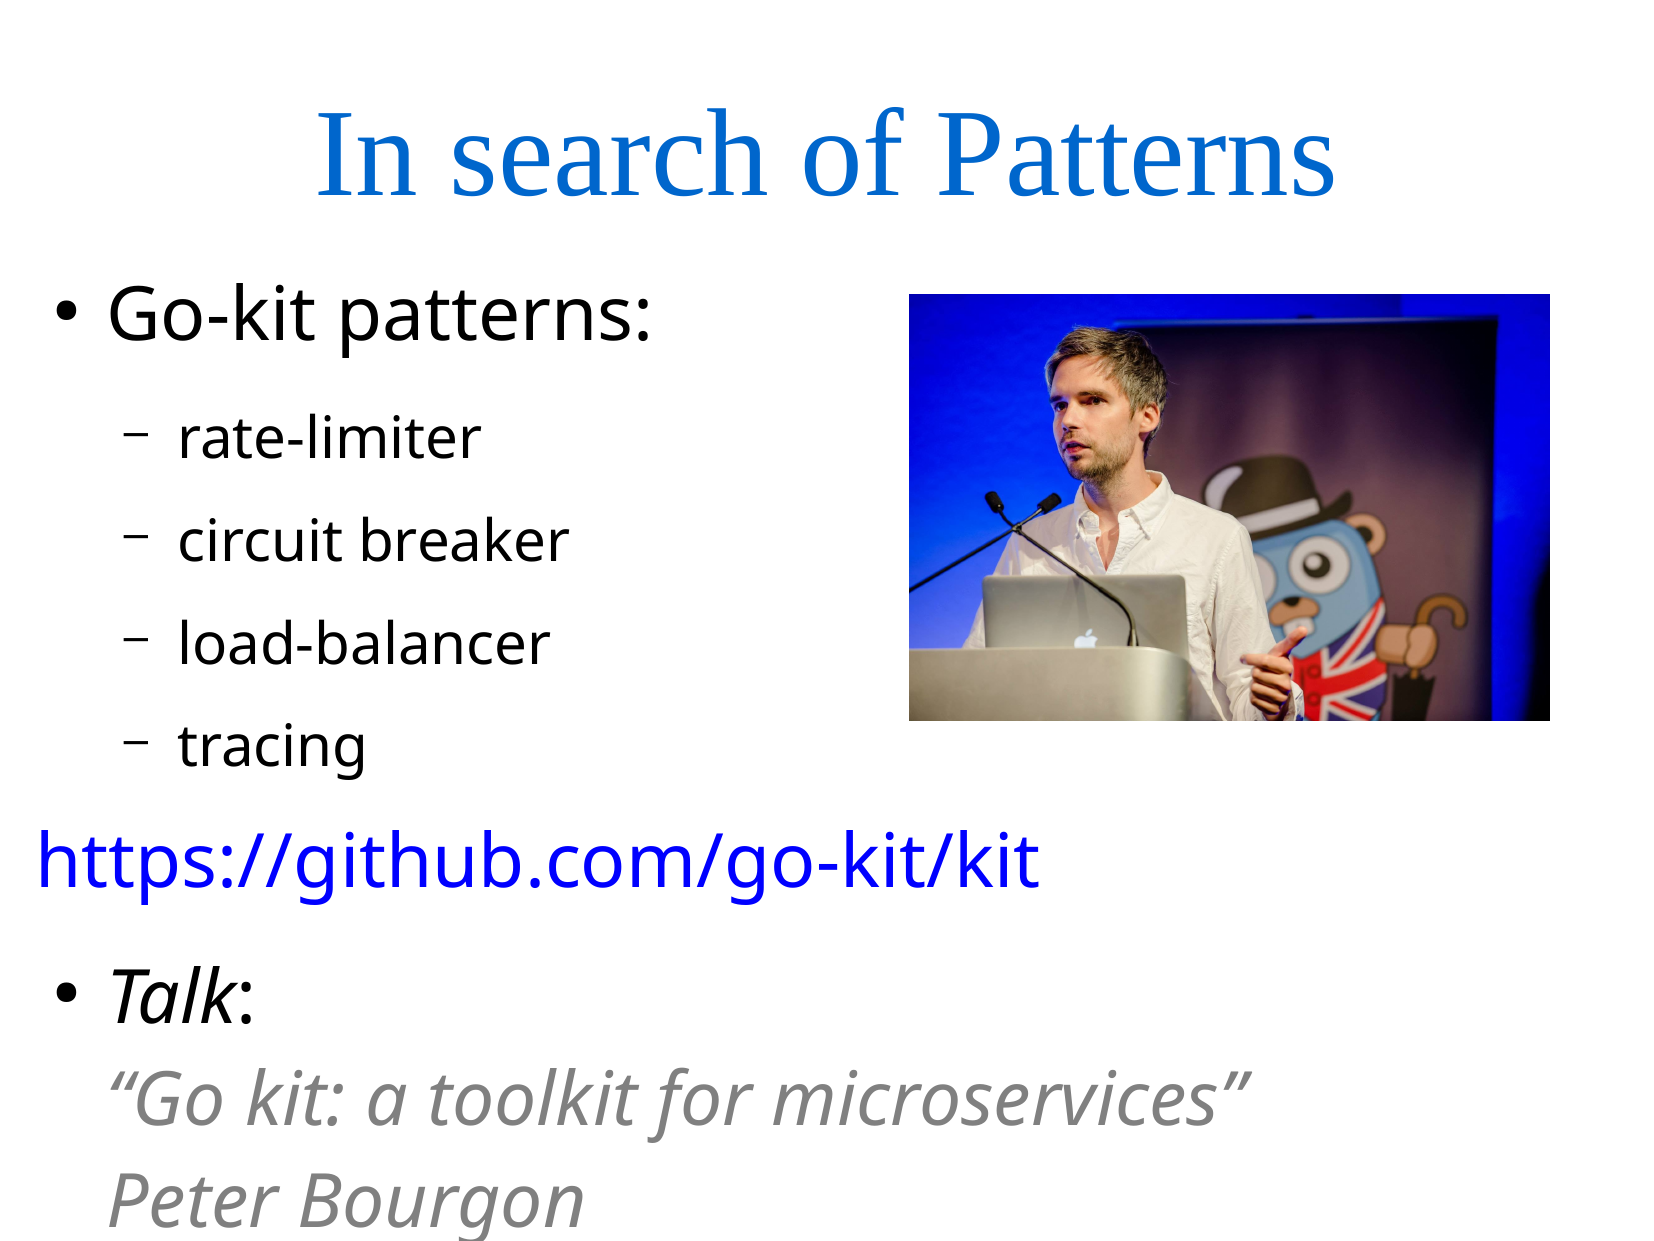

# In search of Patterns
Go-kit patterns:
rate-limiter
circuit breaker
load-balancer
tracing
https://github.com/go-kit/kit
Talk:
“Go kit: a toolkit for microservices”
Peter Bourgon
GopherCon 2015, Golang UK 2015